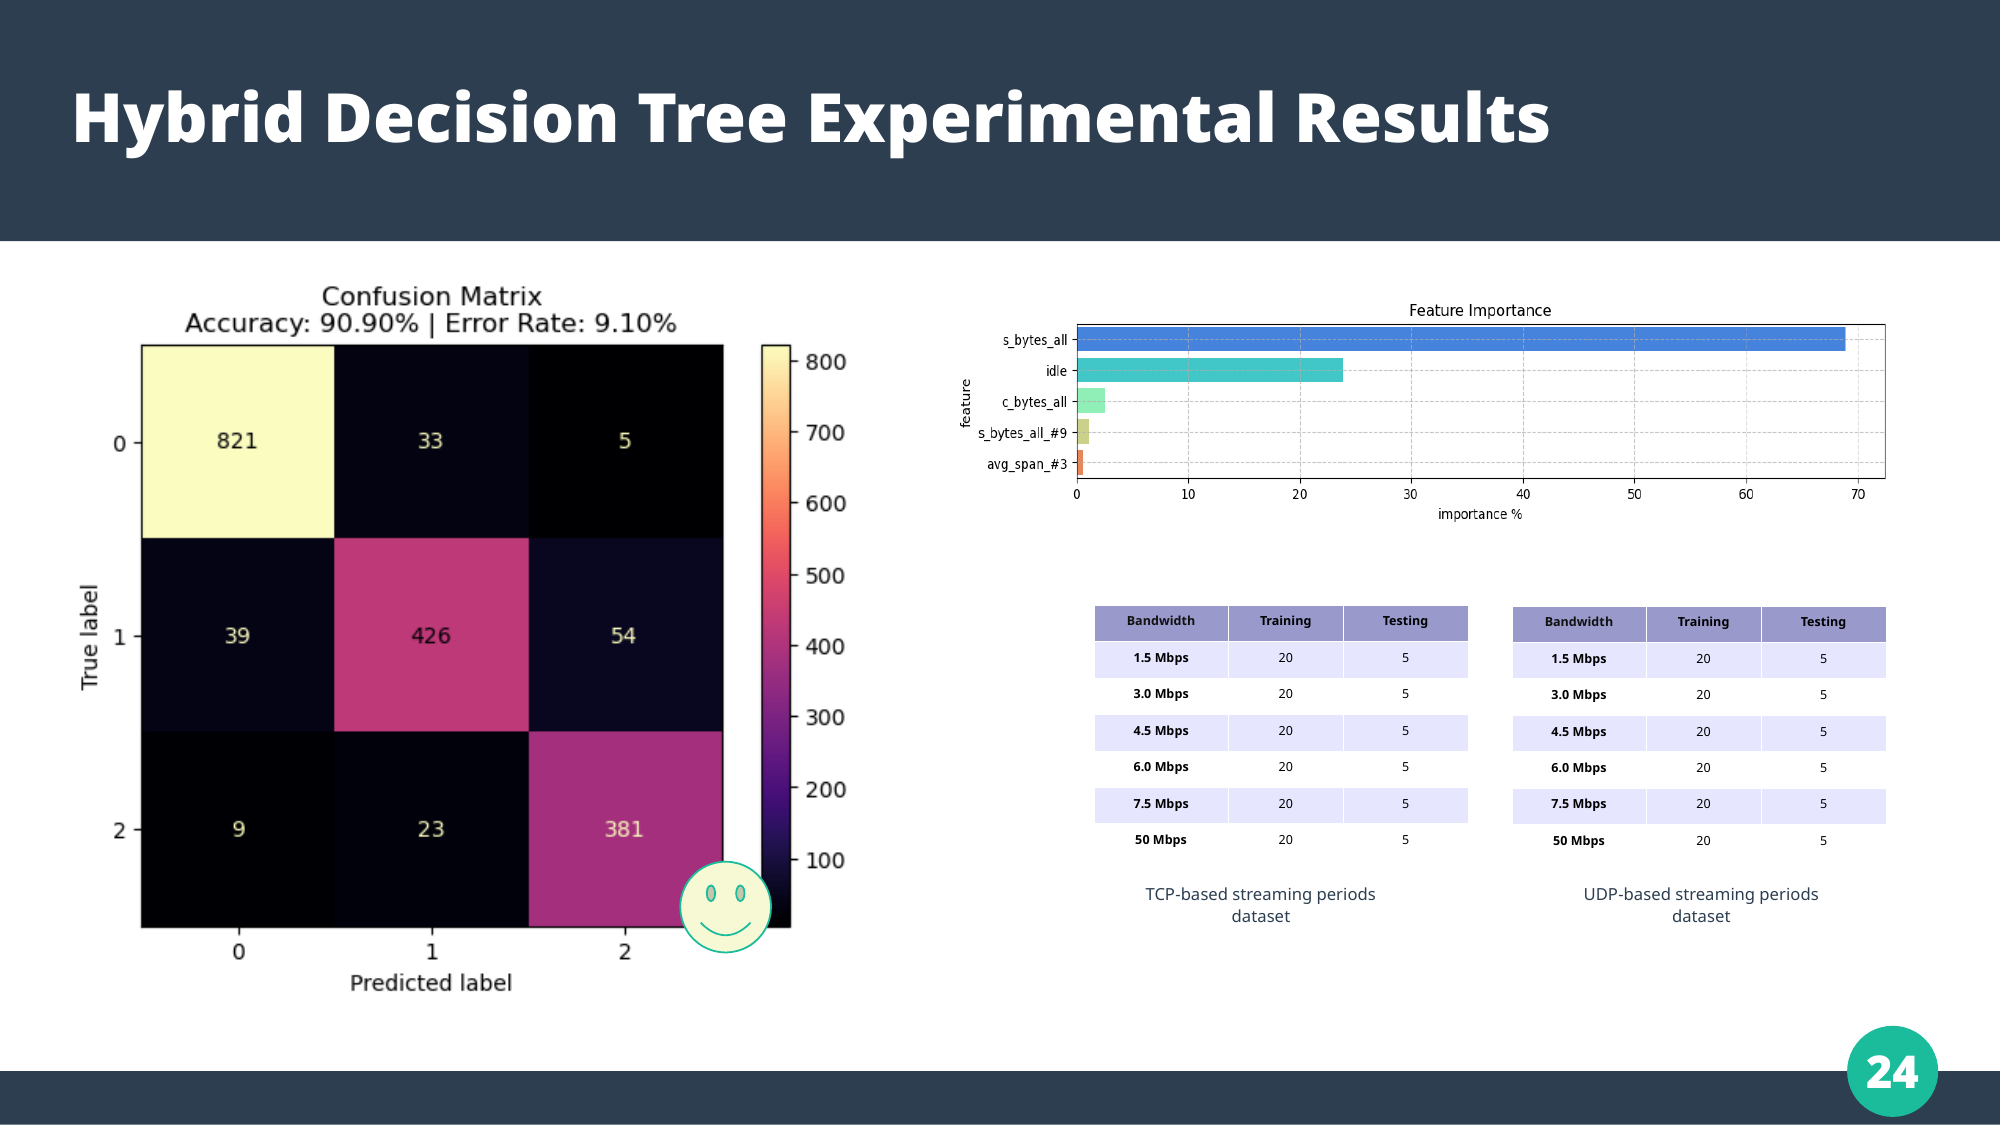

#
Hybrid Decision Tree Experimental Results
| Bandwidth | Training | Testing |
| --- | --- | --- |
| 1.5 Mbps | 20 | 5 |
| 3.0 Mbps | 20 | 5 |
| 4.5 Mbps | 20 | 5 |
| 6.0 Mbps | 20 | 5 |
| 7.5 Mbps | 20 | 5 |
| 50 Mbps | 20 | 5 |
| Bandwidth | Training | Testing |
| --- | --- | --- |
| 1.5 Mbps | 20 | 5 |
| 3.0 Mbps | 20 | 5 |
| 4.5 Mbps | 20 | 5 |
| 6.0 Mbps | 20 | 5 |
| 7.5 Mbps | 20 | 5 |
| 50 Mbps | 20 | 5 |
TCP-based streaming periods dataset
UDP-based streaming periods dataset